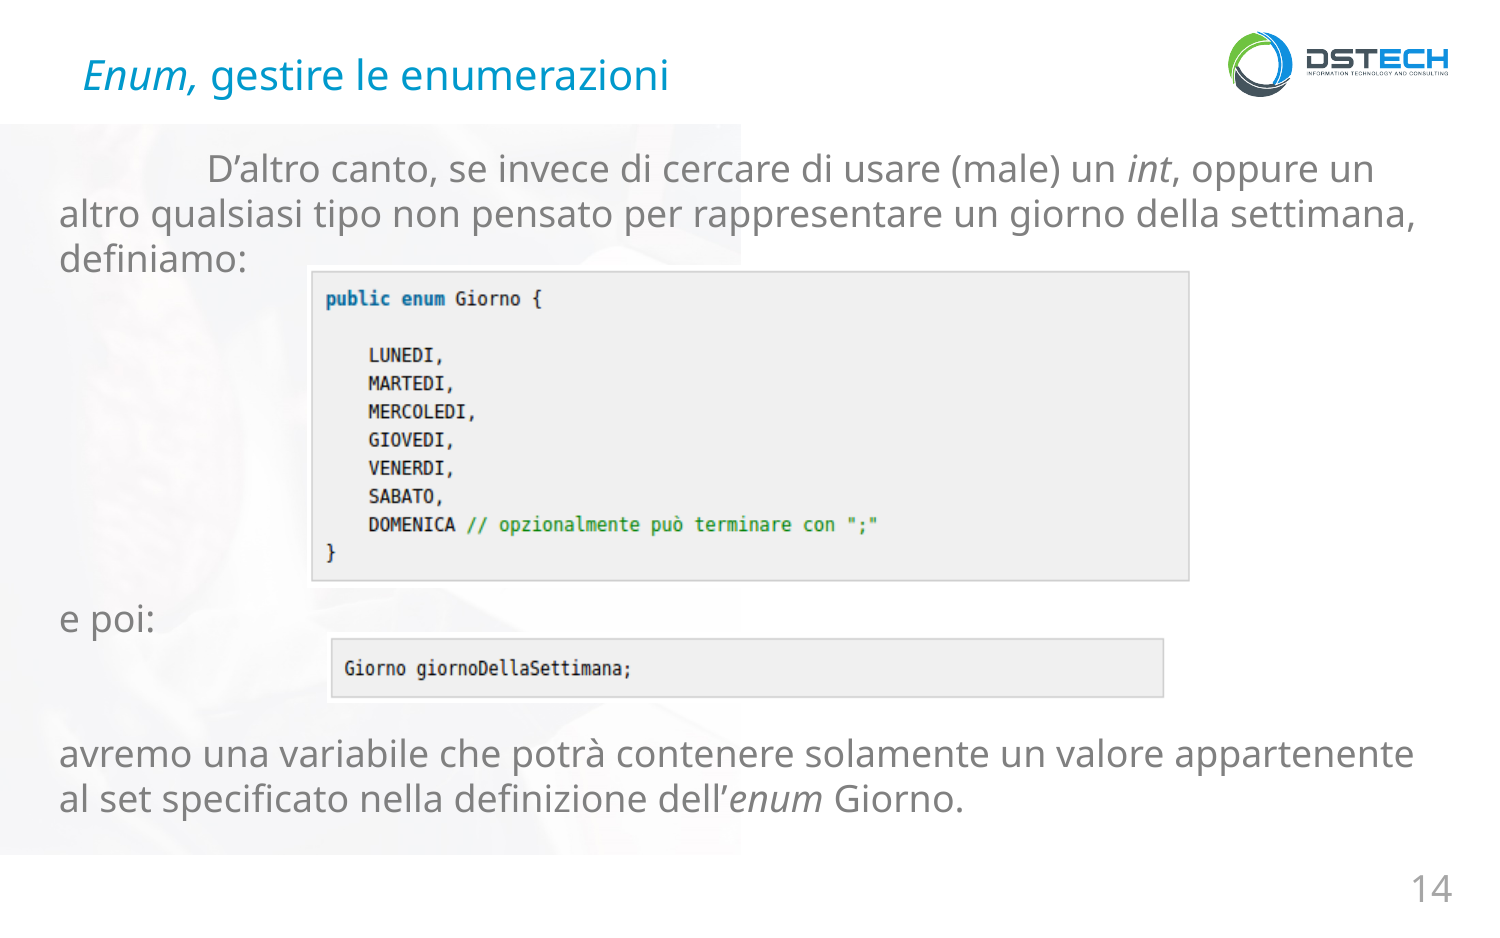

Enum, gestire le enumerazioni
		D’altro canto, se invece di cercare di usare (male) un int, oppure un altro qualsiasi tipo non pensato per rappresentare un giorno della settimana, definiamo:
e poi:
avremo una variabile che potrà contenere solamente un valore appartenente al set specificato nella definizione dell’enum Giorno.
14